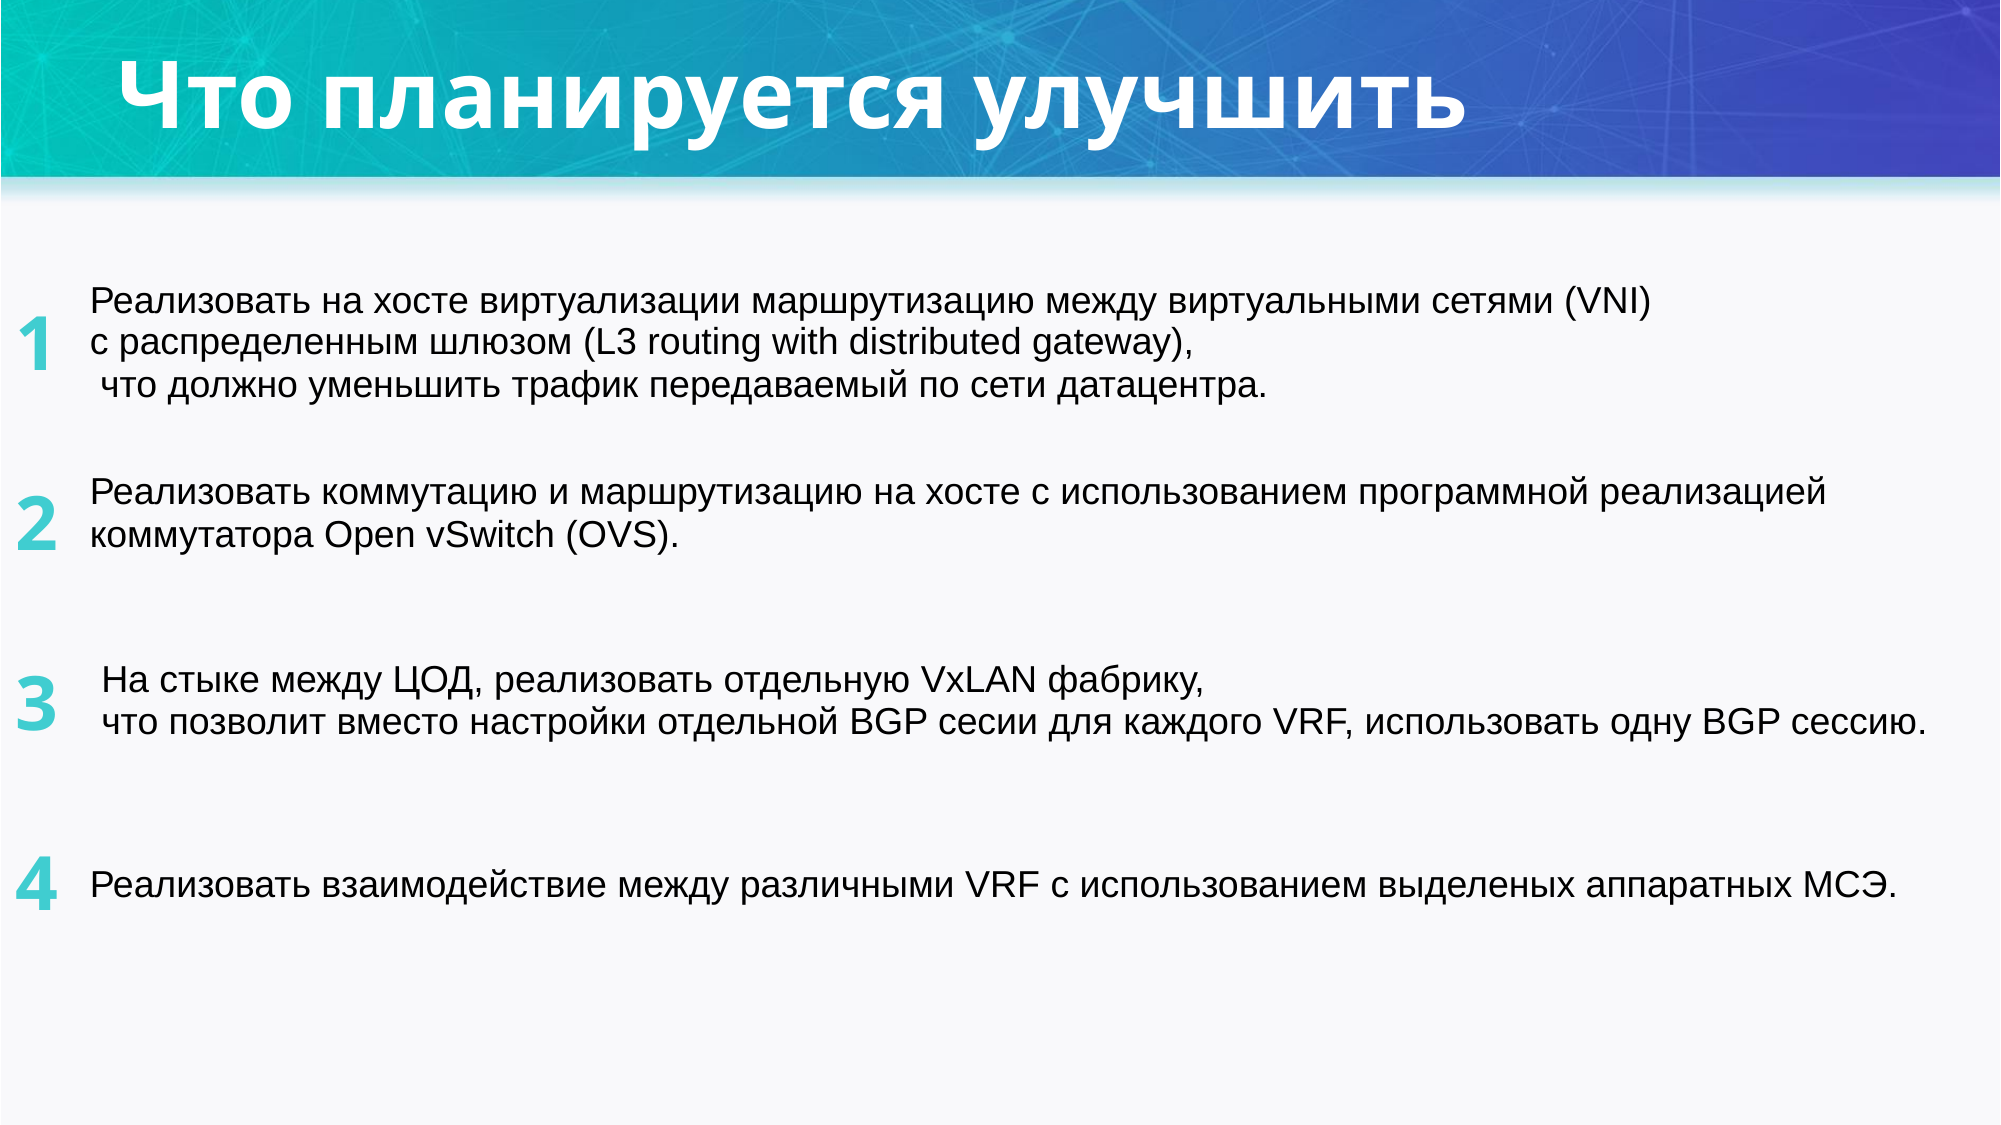

Что планируется улучшить
1
2
3
4
Реализовать на хосте виртуализации маршрутизацию между виртуальными сетями (VNI)
с распределенным шлюзом (L3 routing with distributed gateway),
 что должно уменьшить трафик передаваемый по сети датацентра.
Реализовать коммутацию и маршрутизацию на хосте с использованием программной реализацией
коммутатора Open vSwitch (OVS).
На стыке между ЦОД, реализовать отдельную VxLAN фабрику,
что позволит вместо настройки отдельной BGP сесии для каждого VRF, использовать одну BGP сессию.
Реализовать взаимодействие между различными VRF с использованием выделеных аппаратных МСЭ.